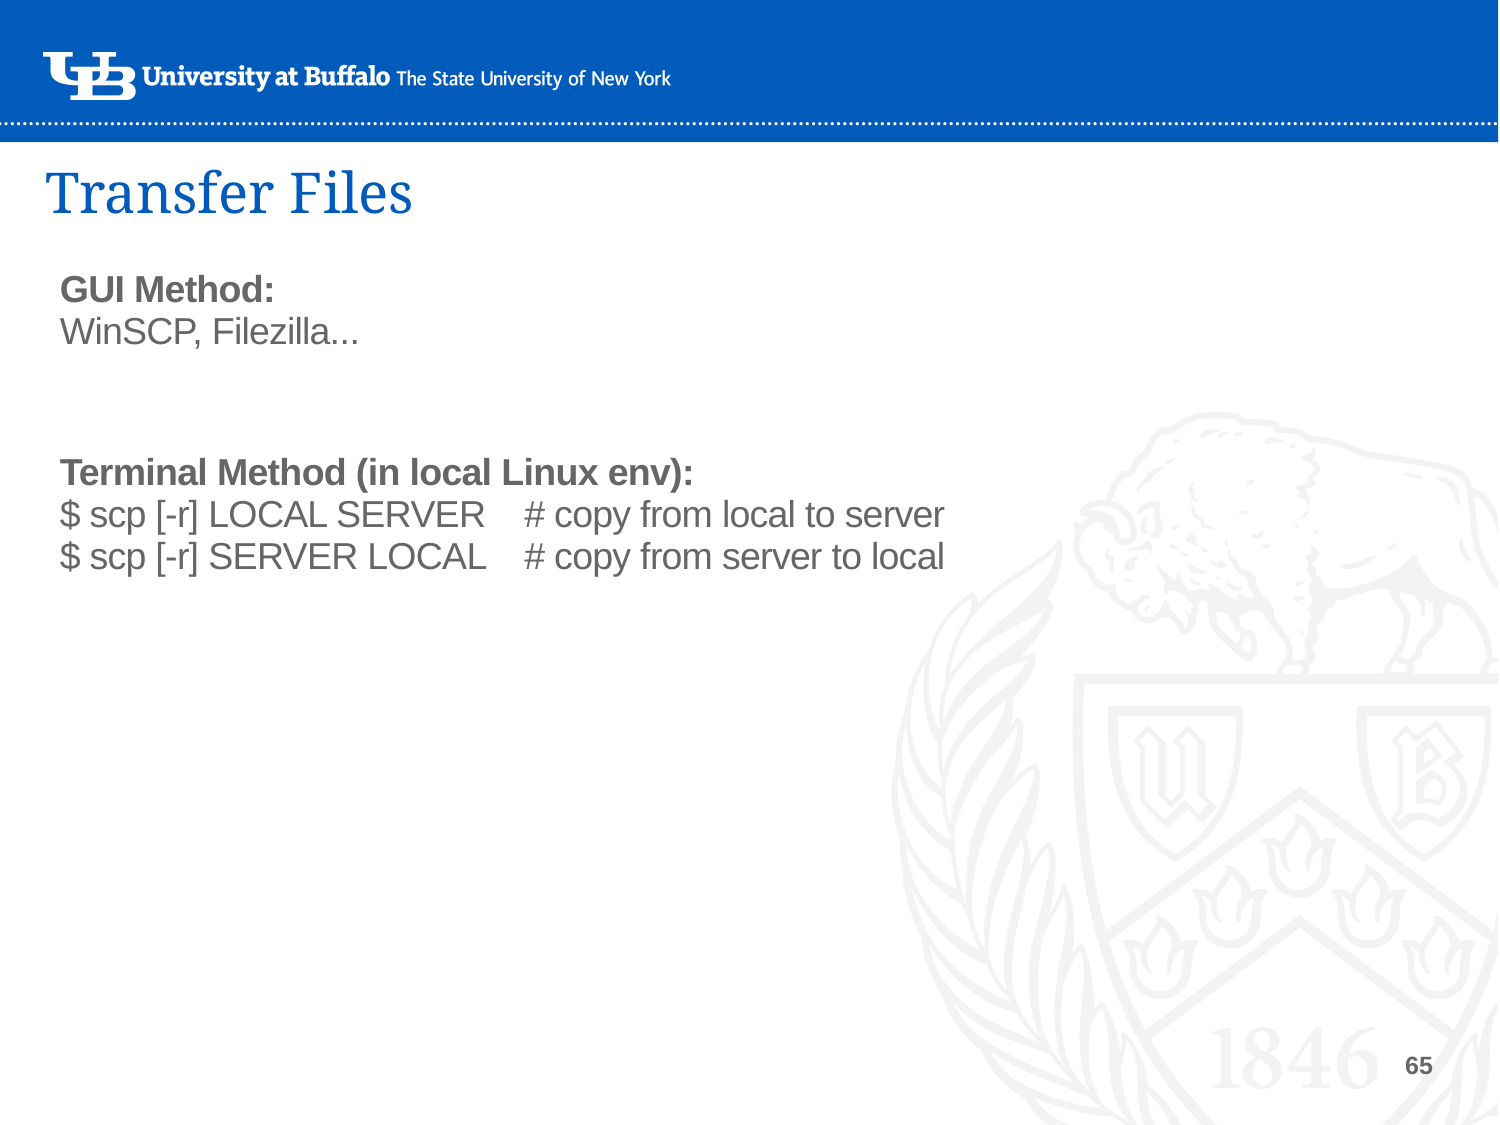

# Transfer Files
GUI Method:
WinSCP, Filezilla...
Terminal Method (in local Linux env):
$ scp [-r] LOCAL SERVER # copy from local to server
$ scp [-r] SERVER LOCAL # copy from server to local